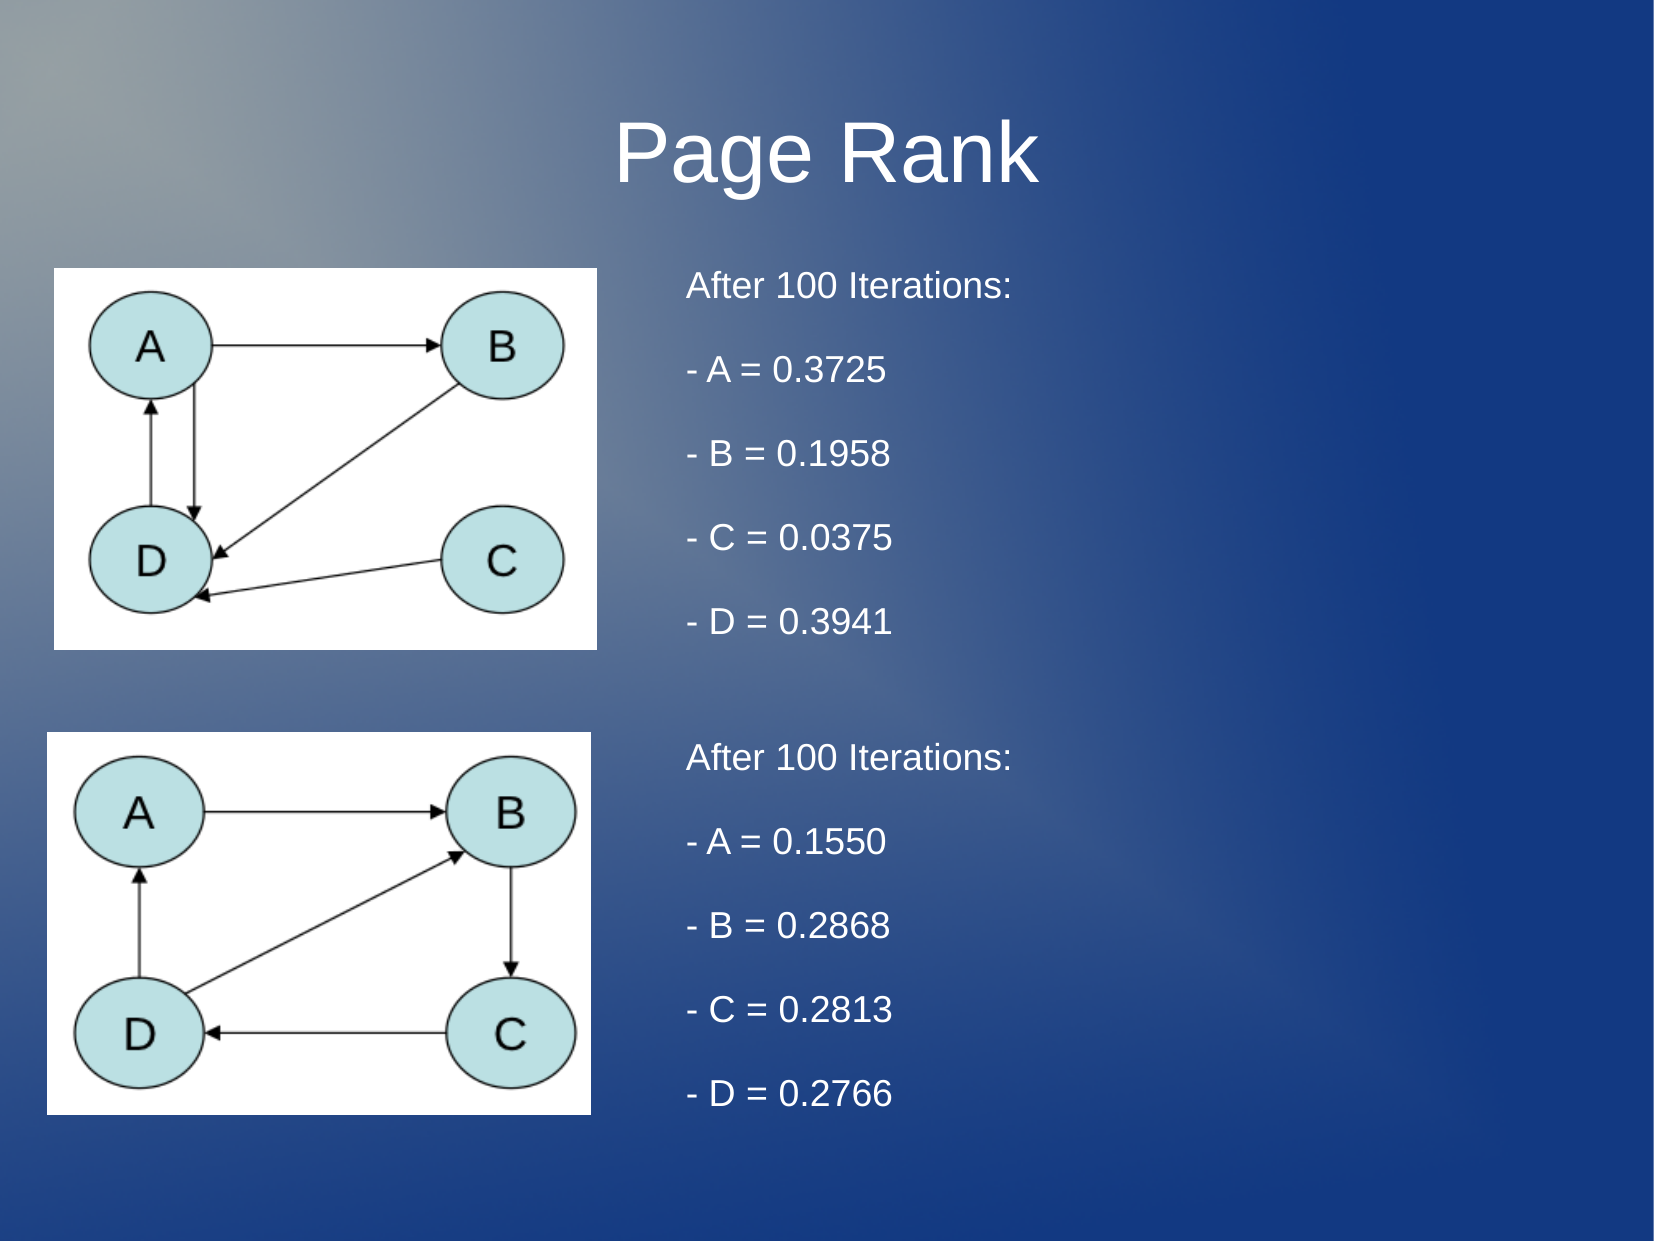

# Page Rank
After 100 Iterations:
- A = 0.3725
- B = 0.1958
- C = 0.0375
- D = 0.3941
After 100 Iterations:
- A = 0.1550
- B = 0.2868
- C = 0.2813
- D = 0.2766